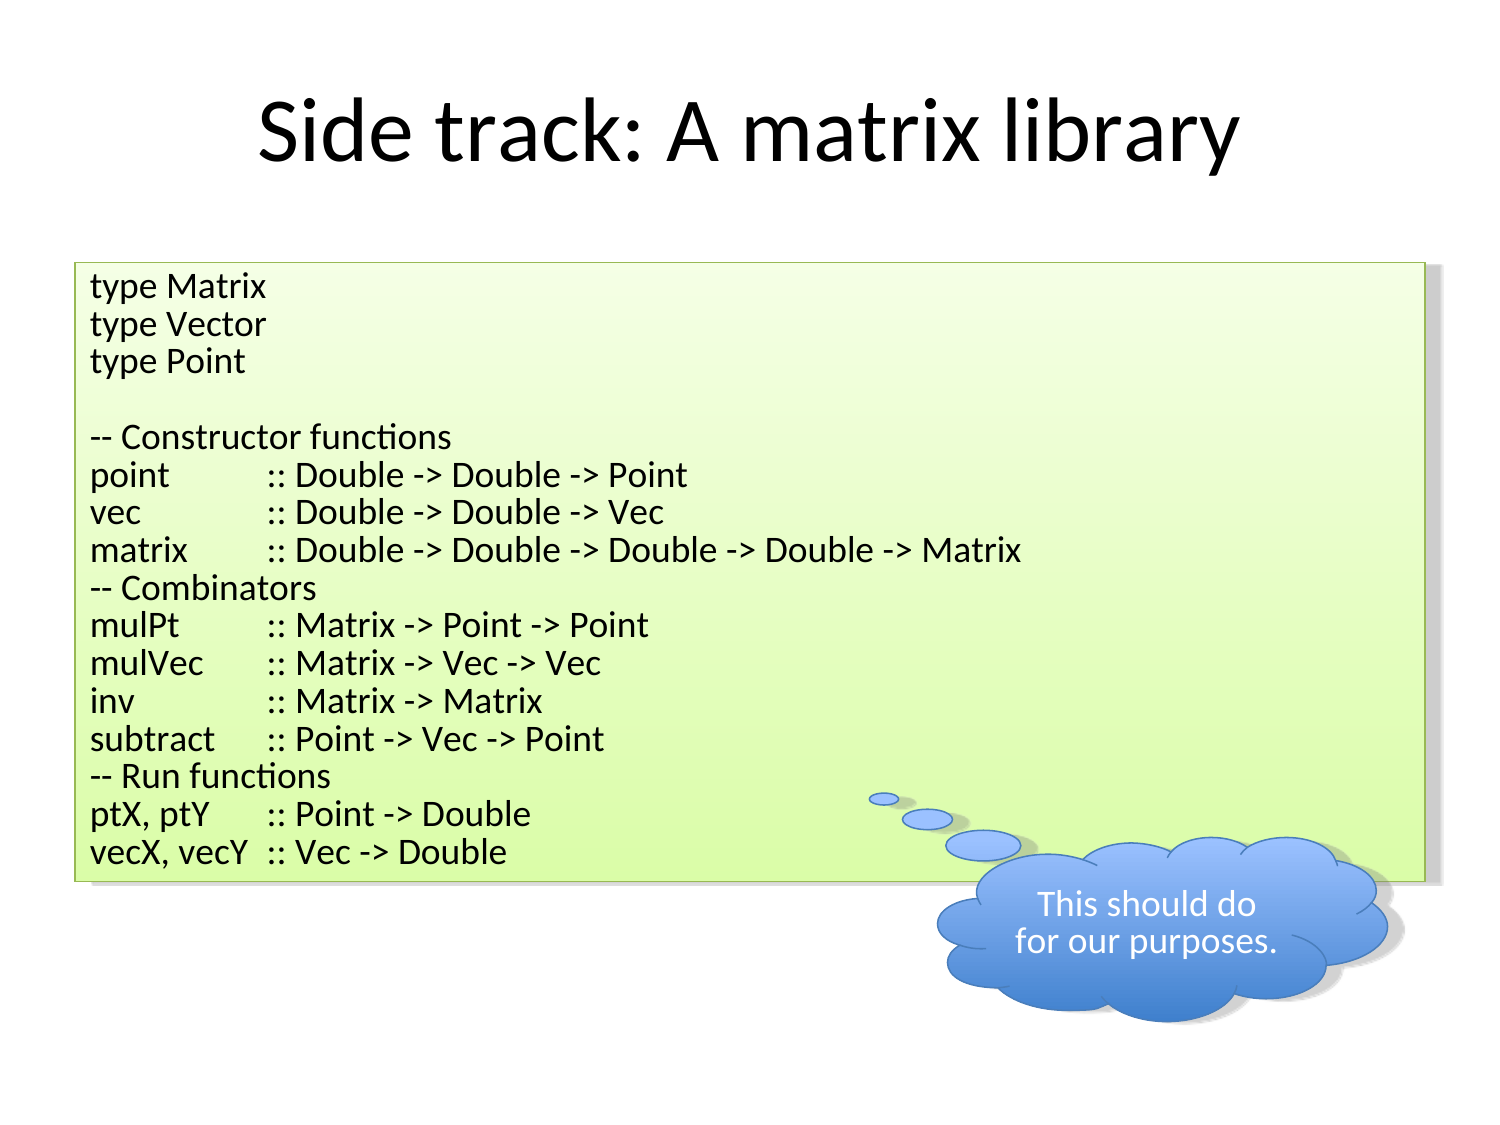

# Side track: A matrix library
type Matrix
type Vector
type Point
-- Constructor functions
point	:: Double -> Double -> Point
vec	:: Double -> Double -> Vec
matrix	:: Double -> Double -> Double -> Double -> Matrix
-- Combinators
mulPt	:: Matrix -> Point -> Point
mulVec	:: Matrix -> Vec -> Vec
inv	:: Matrix -> Matrix
subtract	:: Point -> Vec -> Point
-- Run functions
ptX, ptY	:: Point -> Double
vecX, vecY	:: Vec -> Double
This should do for our purposes.